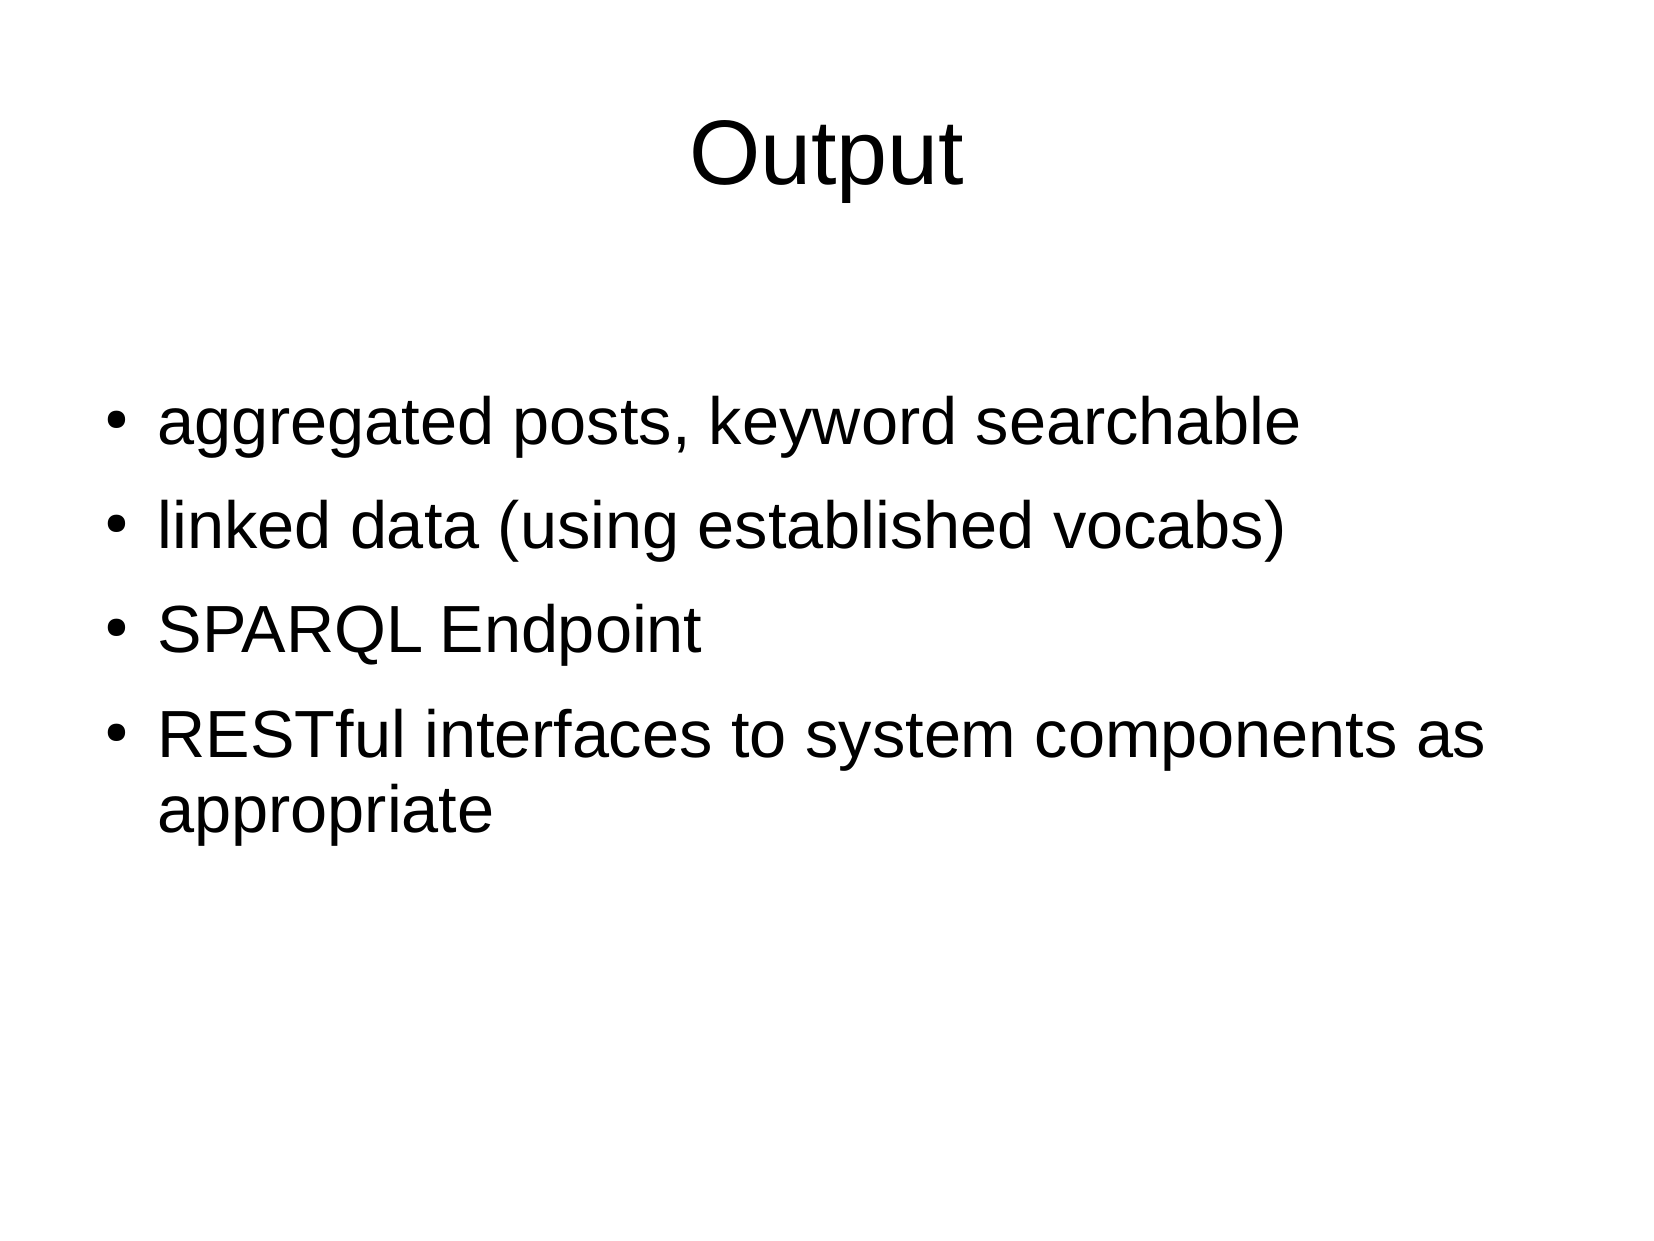

# Output
aggregated posts, keyword searchable
linked data (using established vocabs)
SPARQL Endpoint
RESTful interfaces to system components as appropriate